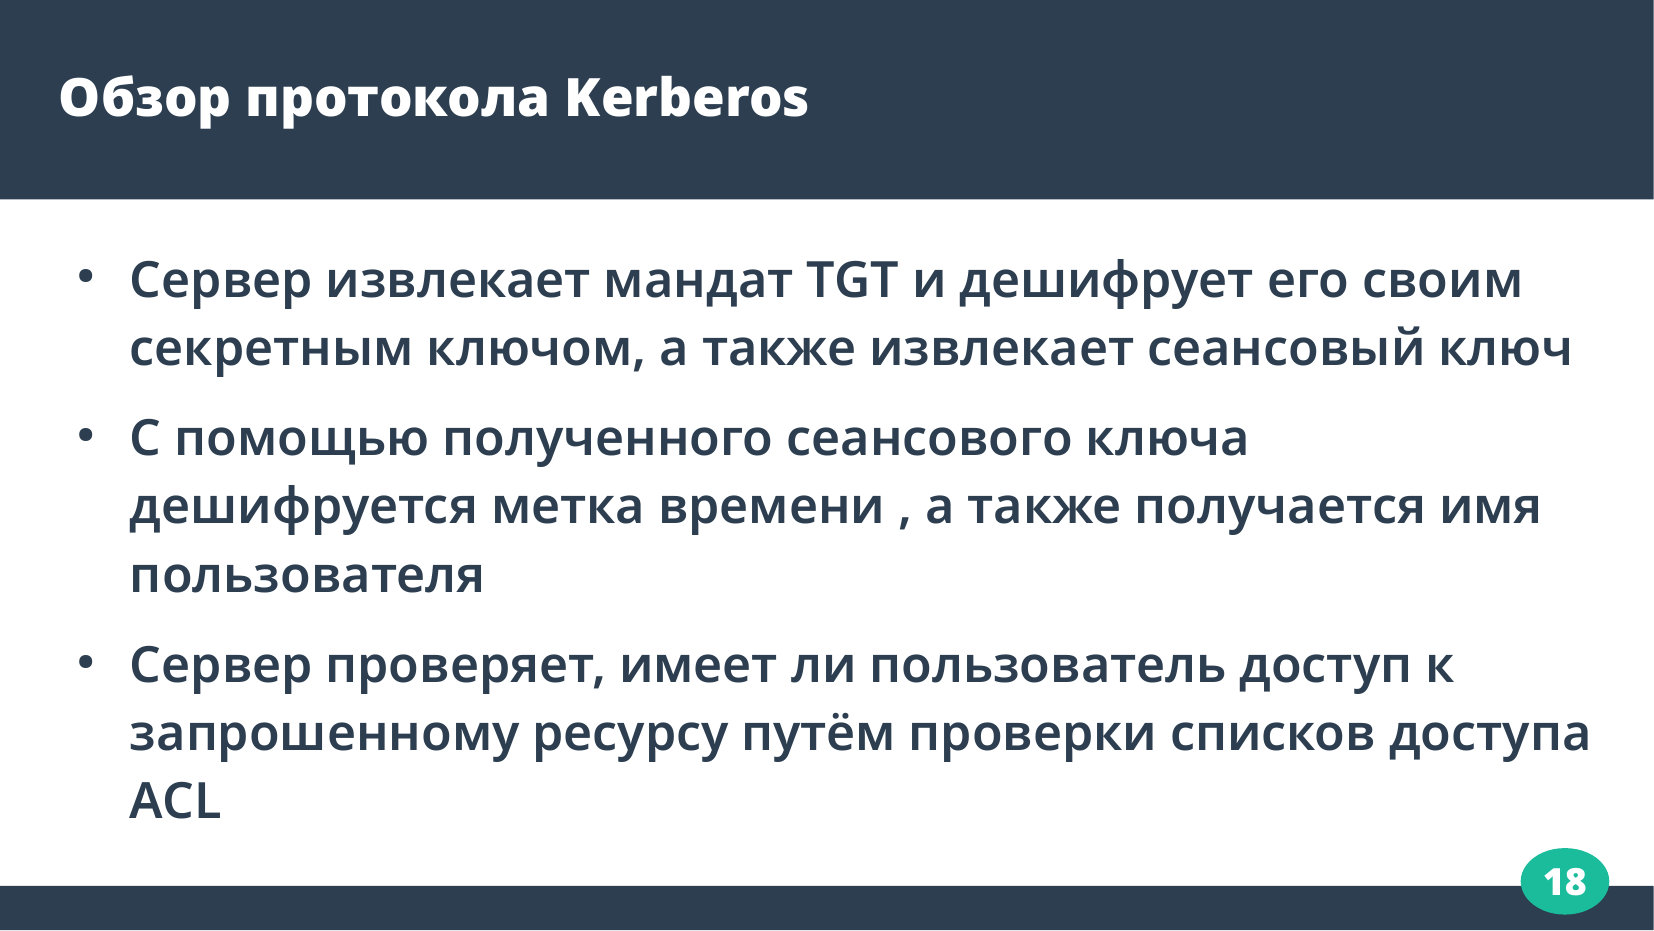

# Обзор протокола Kerberos
Сервер извлекает мандат TGT и дешифрует его своим секретным ключом, а также извлекает сеансовый ключ
С помощью полученного сеансового ключа дешифруется метка времени , а также получается имя пользователя
Сервер проверяет, имеет ли пользователь доступ к запрошенному ресурсу путём проверки списков доступа ACL
18